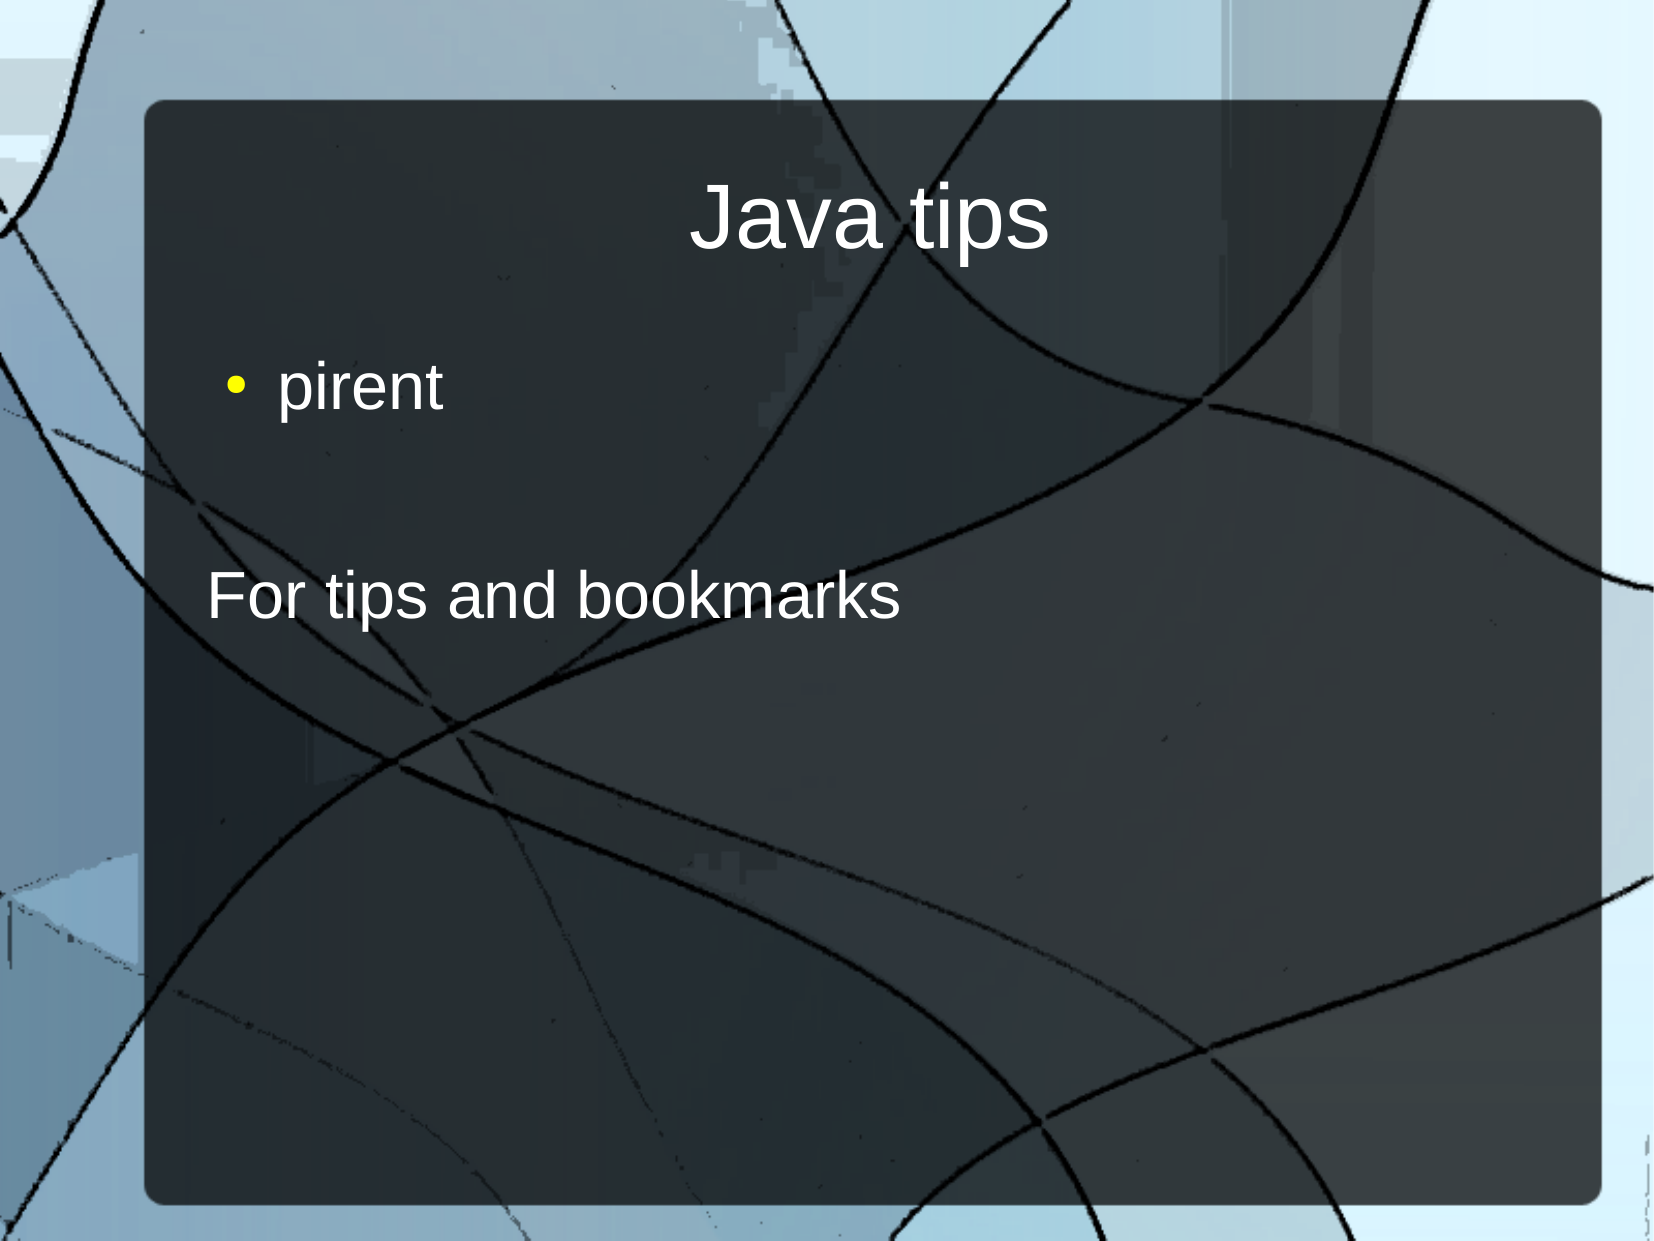

# Java tips
pirent
For tips and bookmarks